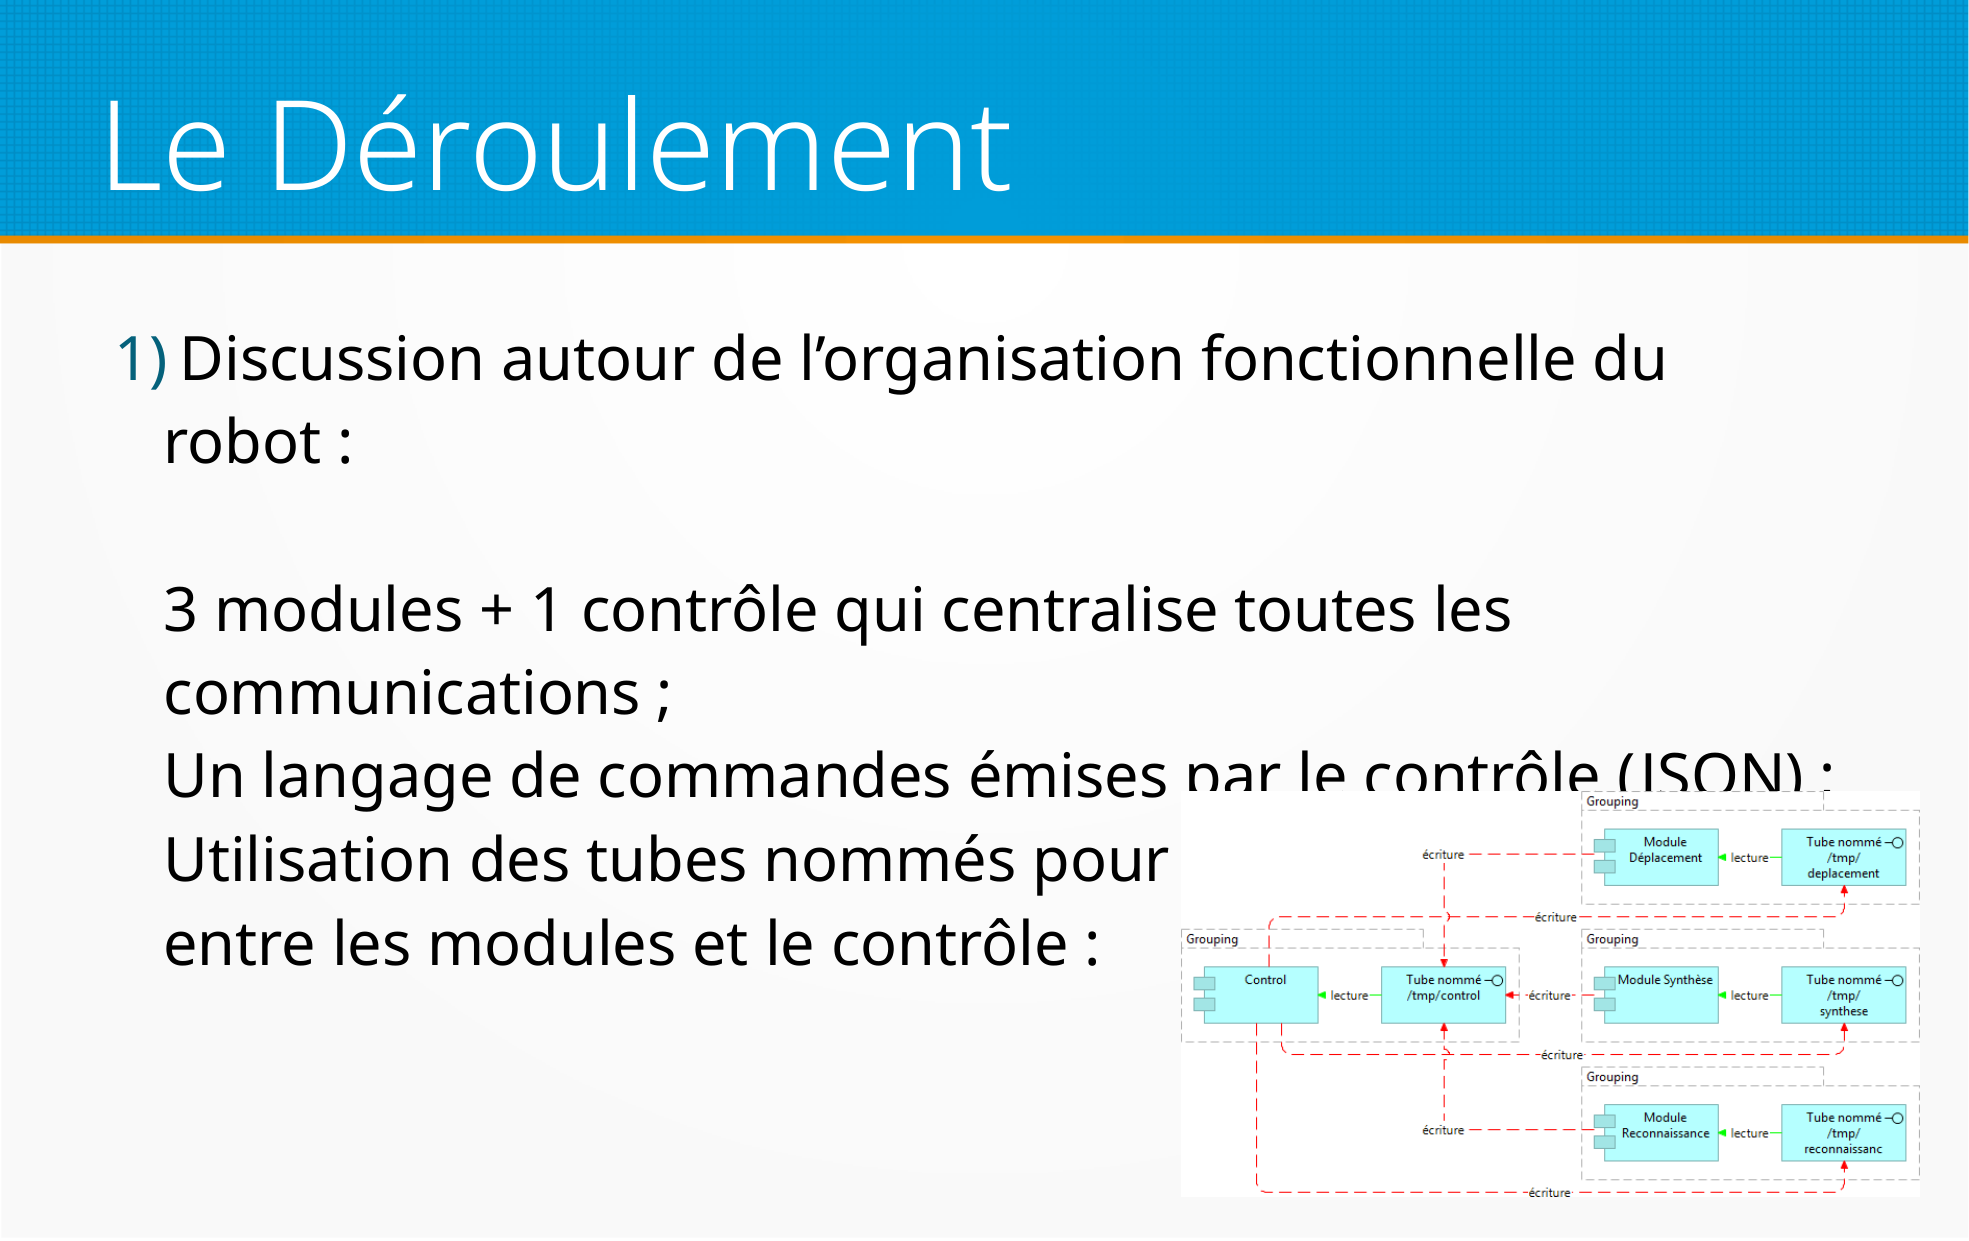

# Le Déroulement
 Discussion autour de l’organisation fonctionnelle du robot :
3 modules + 1 contrôle qui centralise toutes les communications ;
Un langage de commandes émises par le contrôle (JSON) ;
Utilisation des tubes nommés pour la communication entre les modules et le contrôle :